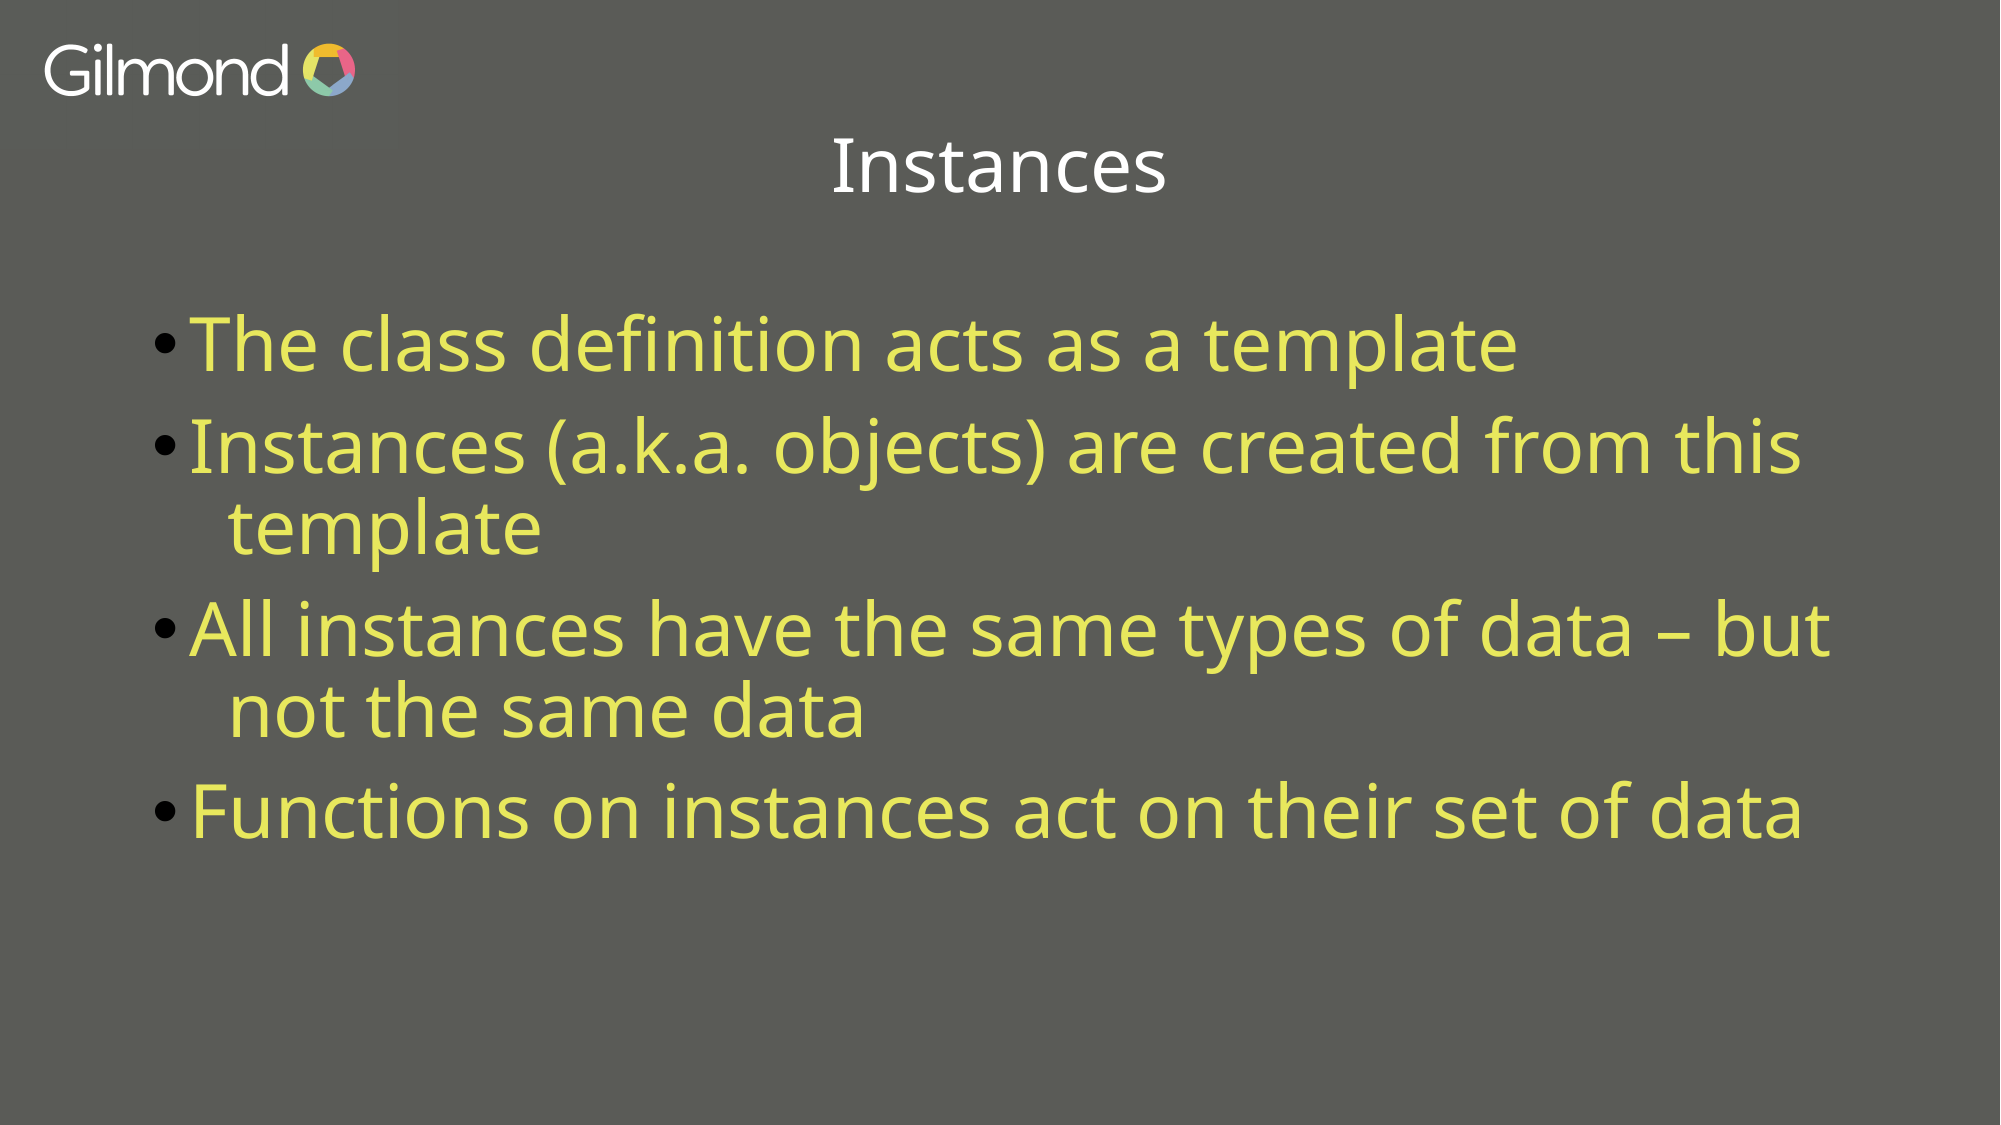

# Instances
The class definition acts as a template
Instances (a.k.a. objects) are created from this template
All instances have the same types of data – but not the same data
Functions on instances act on their set of data